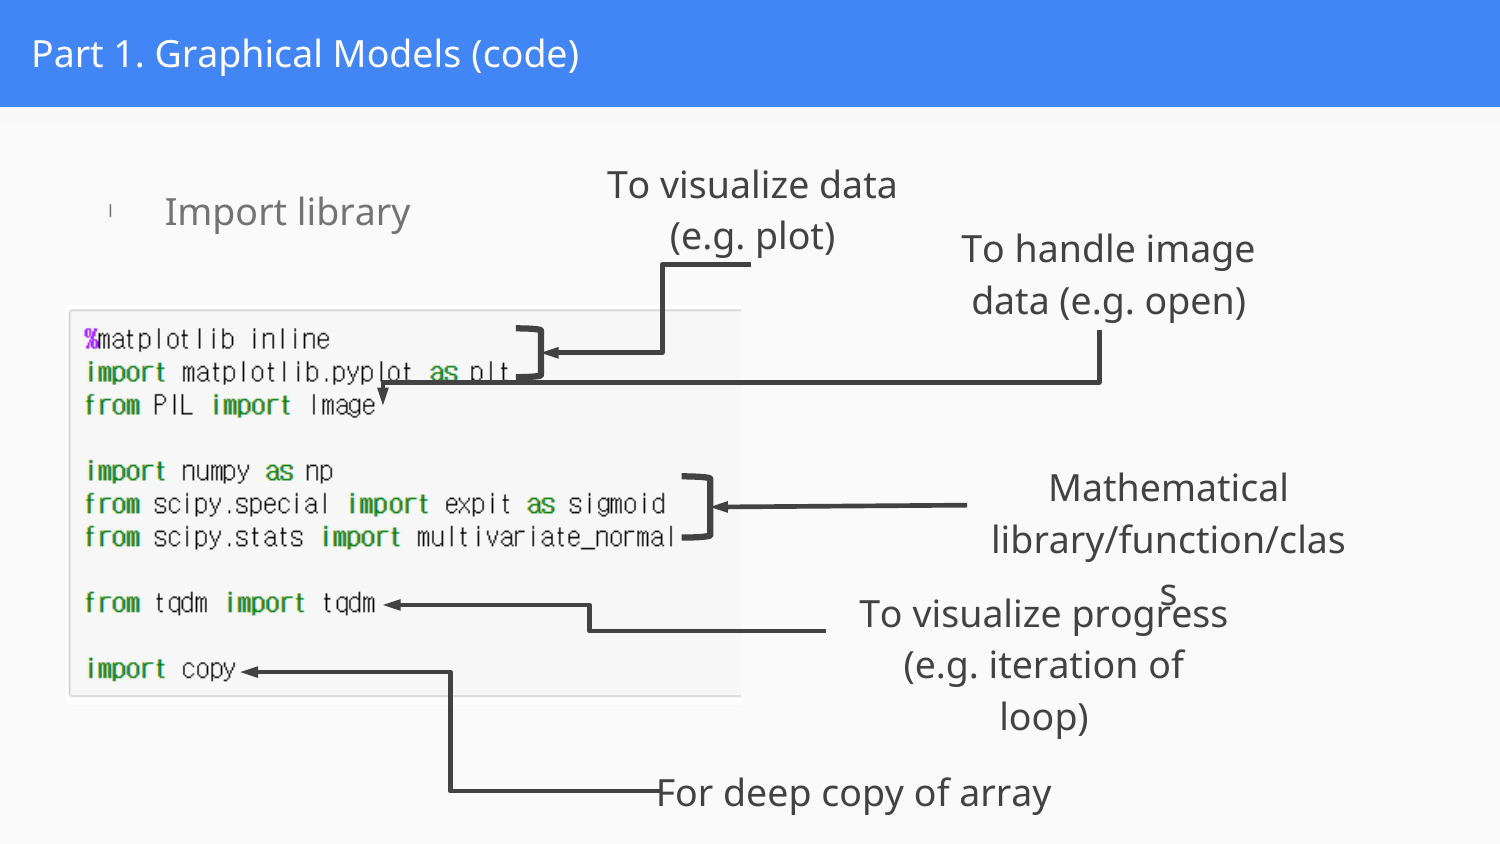

# Part 1. Graphical Models (code)
To visualize data (e.g. plot)
Import library
To handle image data (e.g. open)
Mathematical library/function/class
To visualize progress
(e.g. iteration of loop)
For deep copy of array